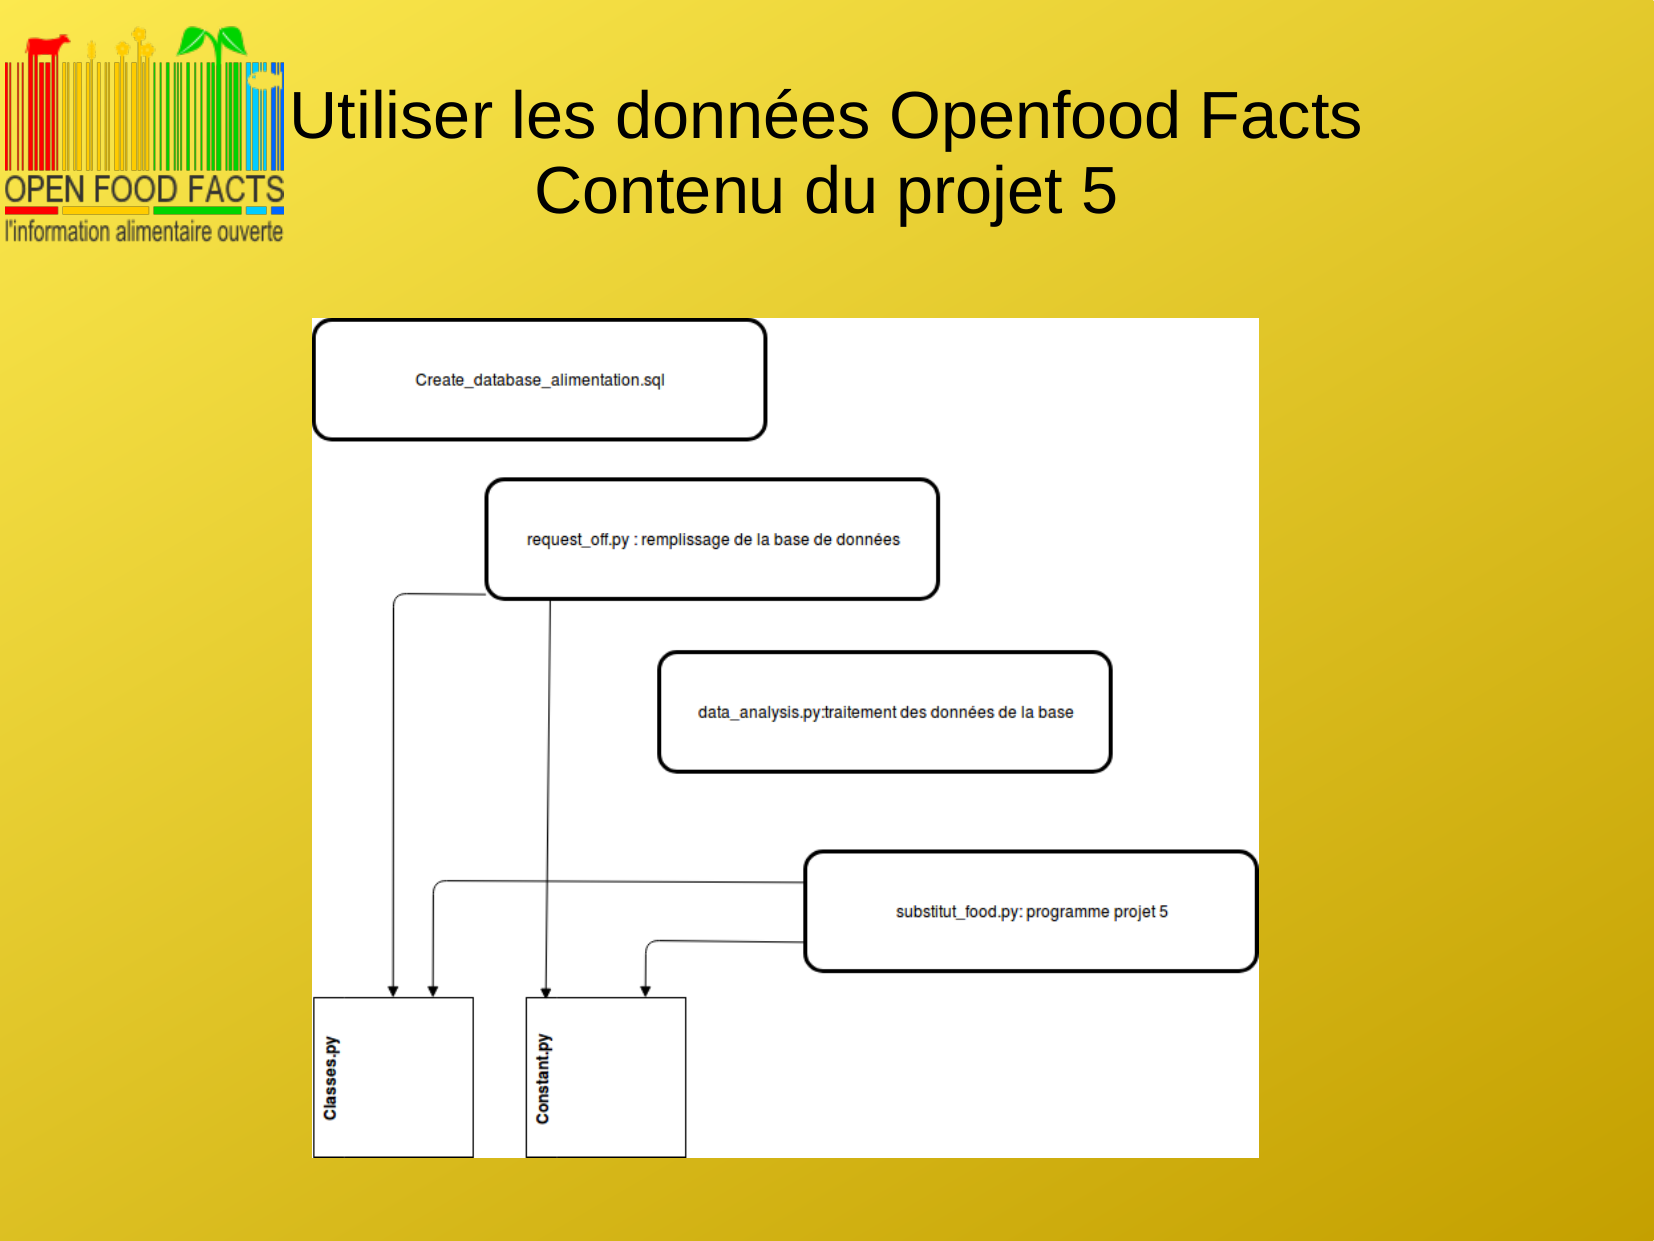

# Utiliser les données Openfood Facts Contenu du projet 5